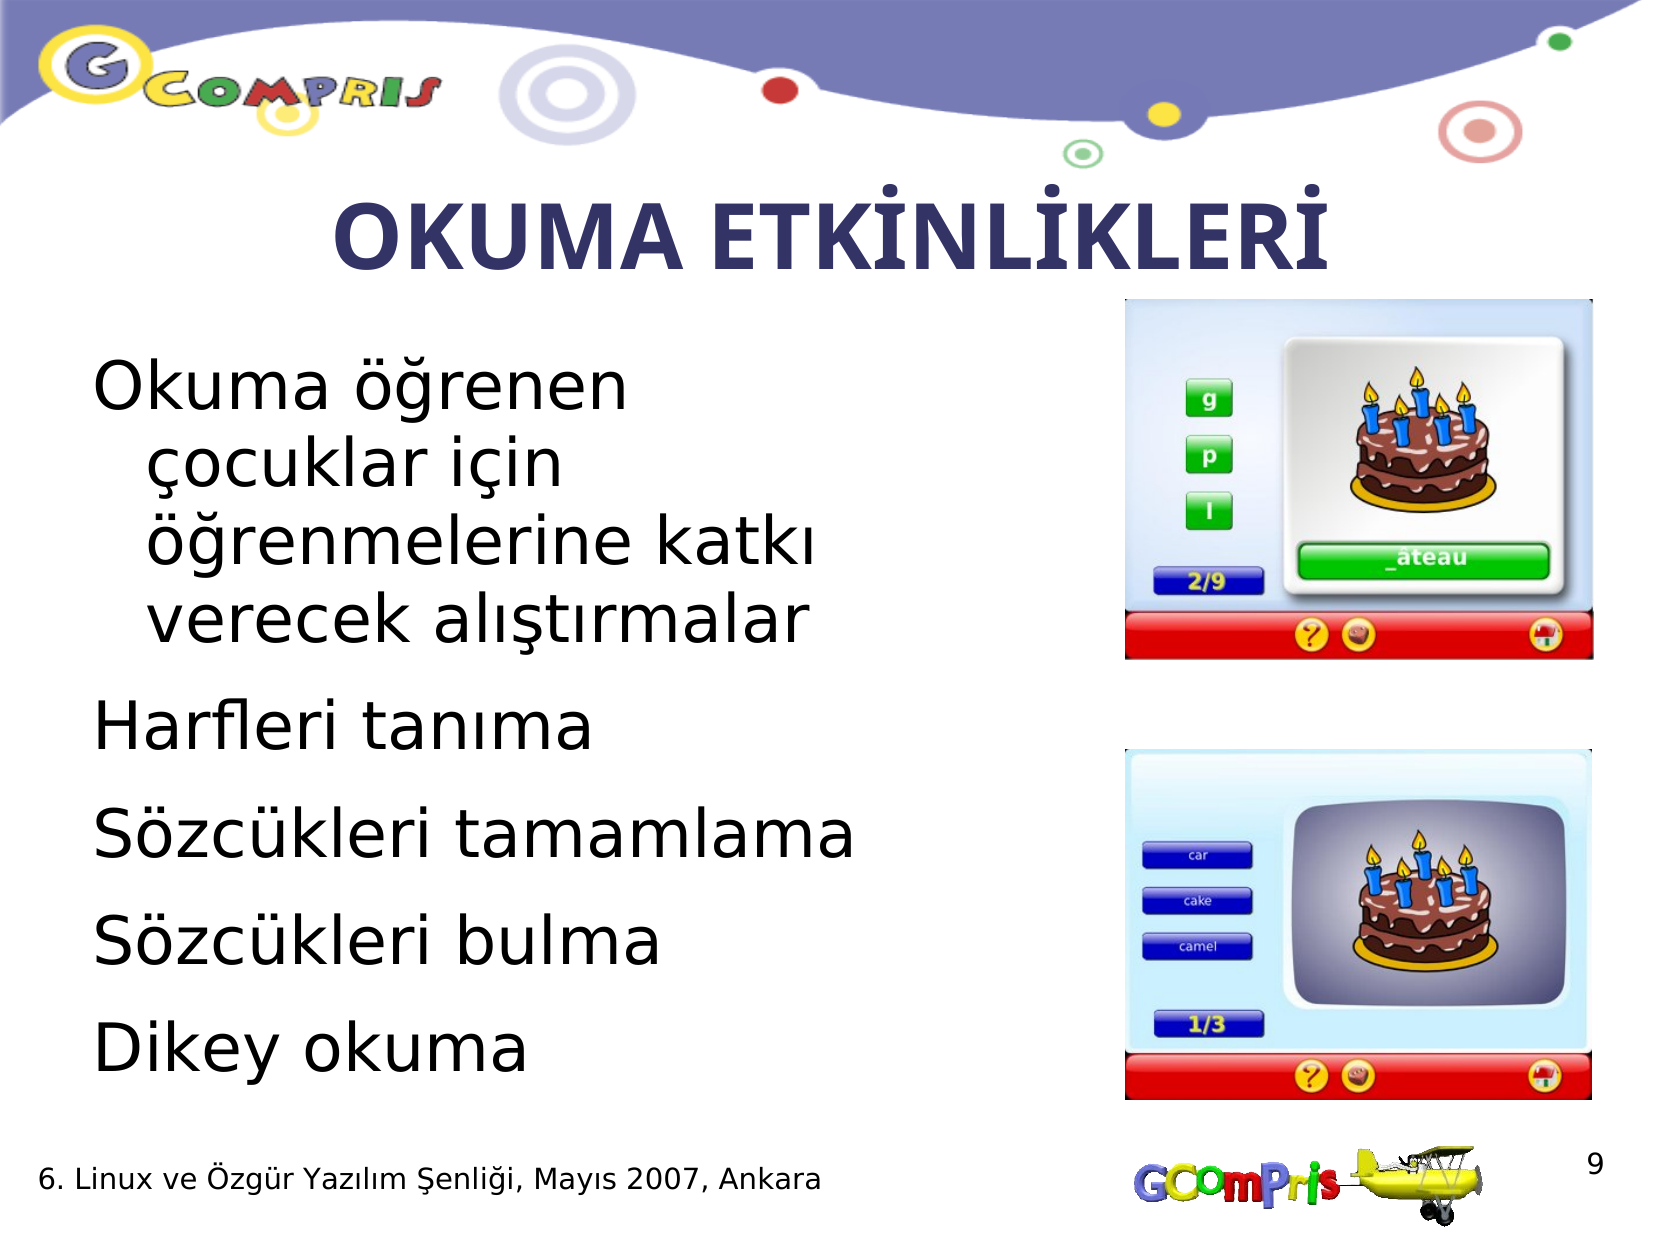

# OKUMA ETKİNLİKLERİ
Okuma öğrenen çocuklar için öğrenmelerine katkı verecek alıştırmalar
Harfleri tanıma
Sözcükleri tamamlama
Sözcükleri bulma
Dikey okuma